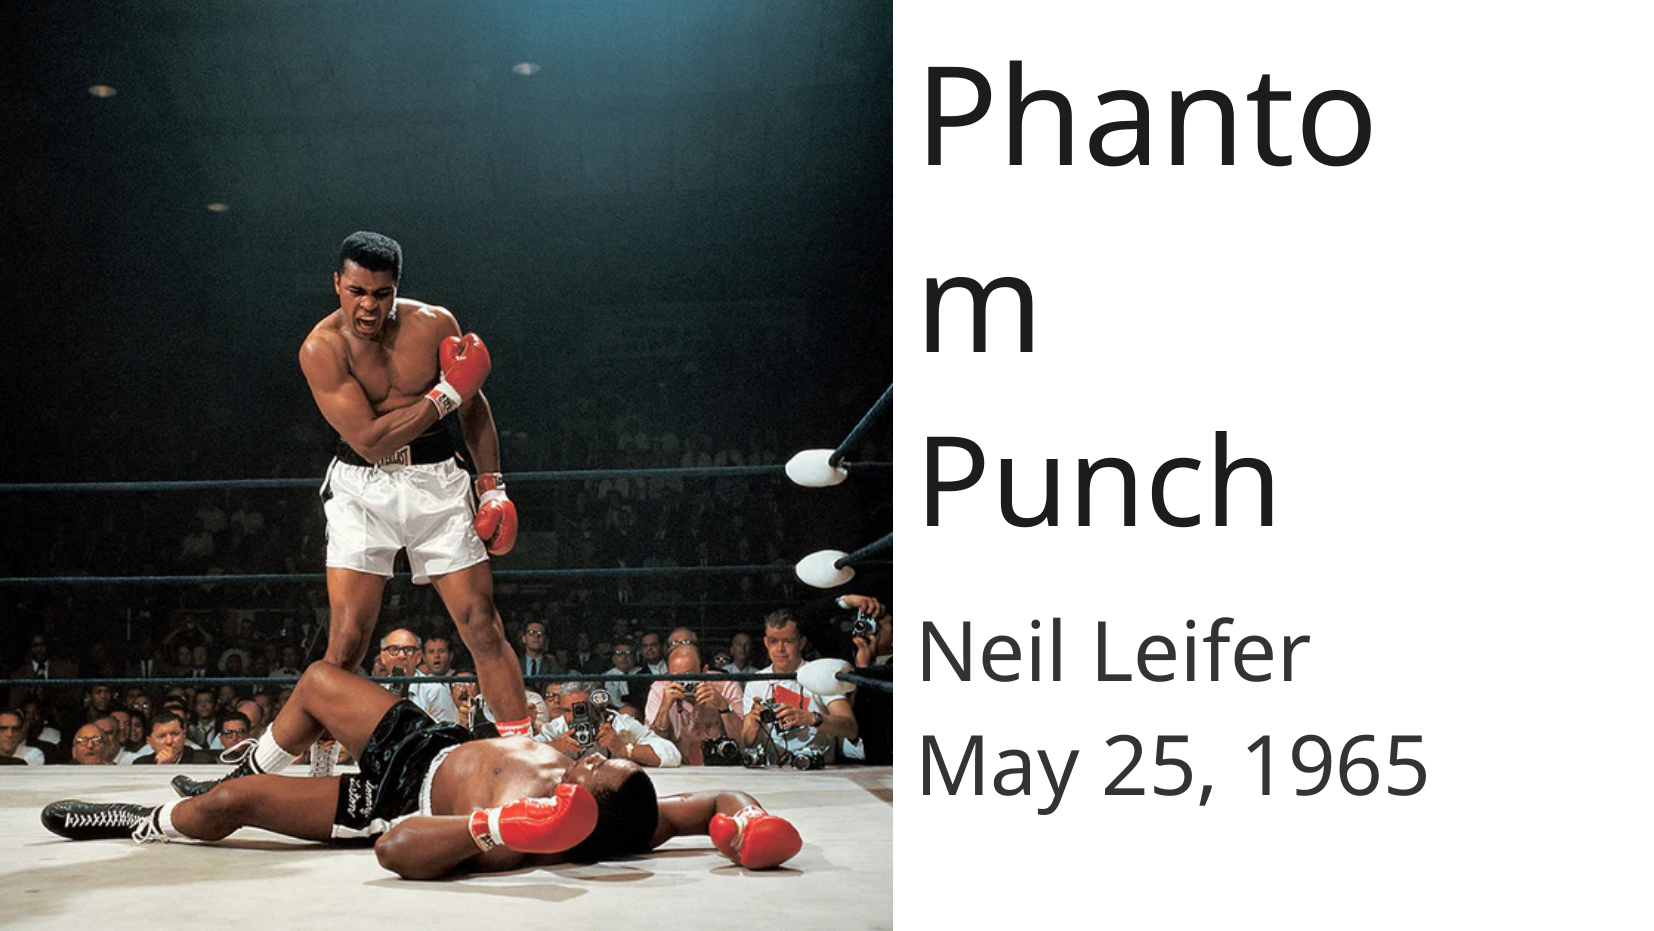

# The Phantom Punch Neil Leifer May 25, 1965